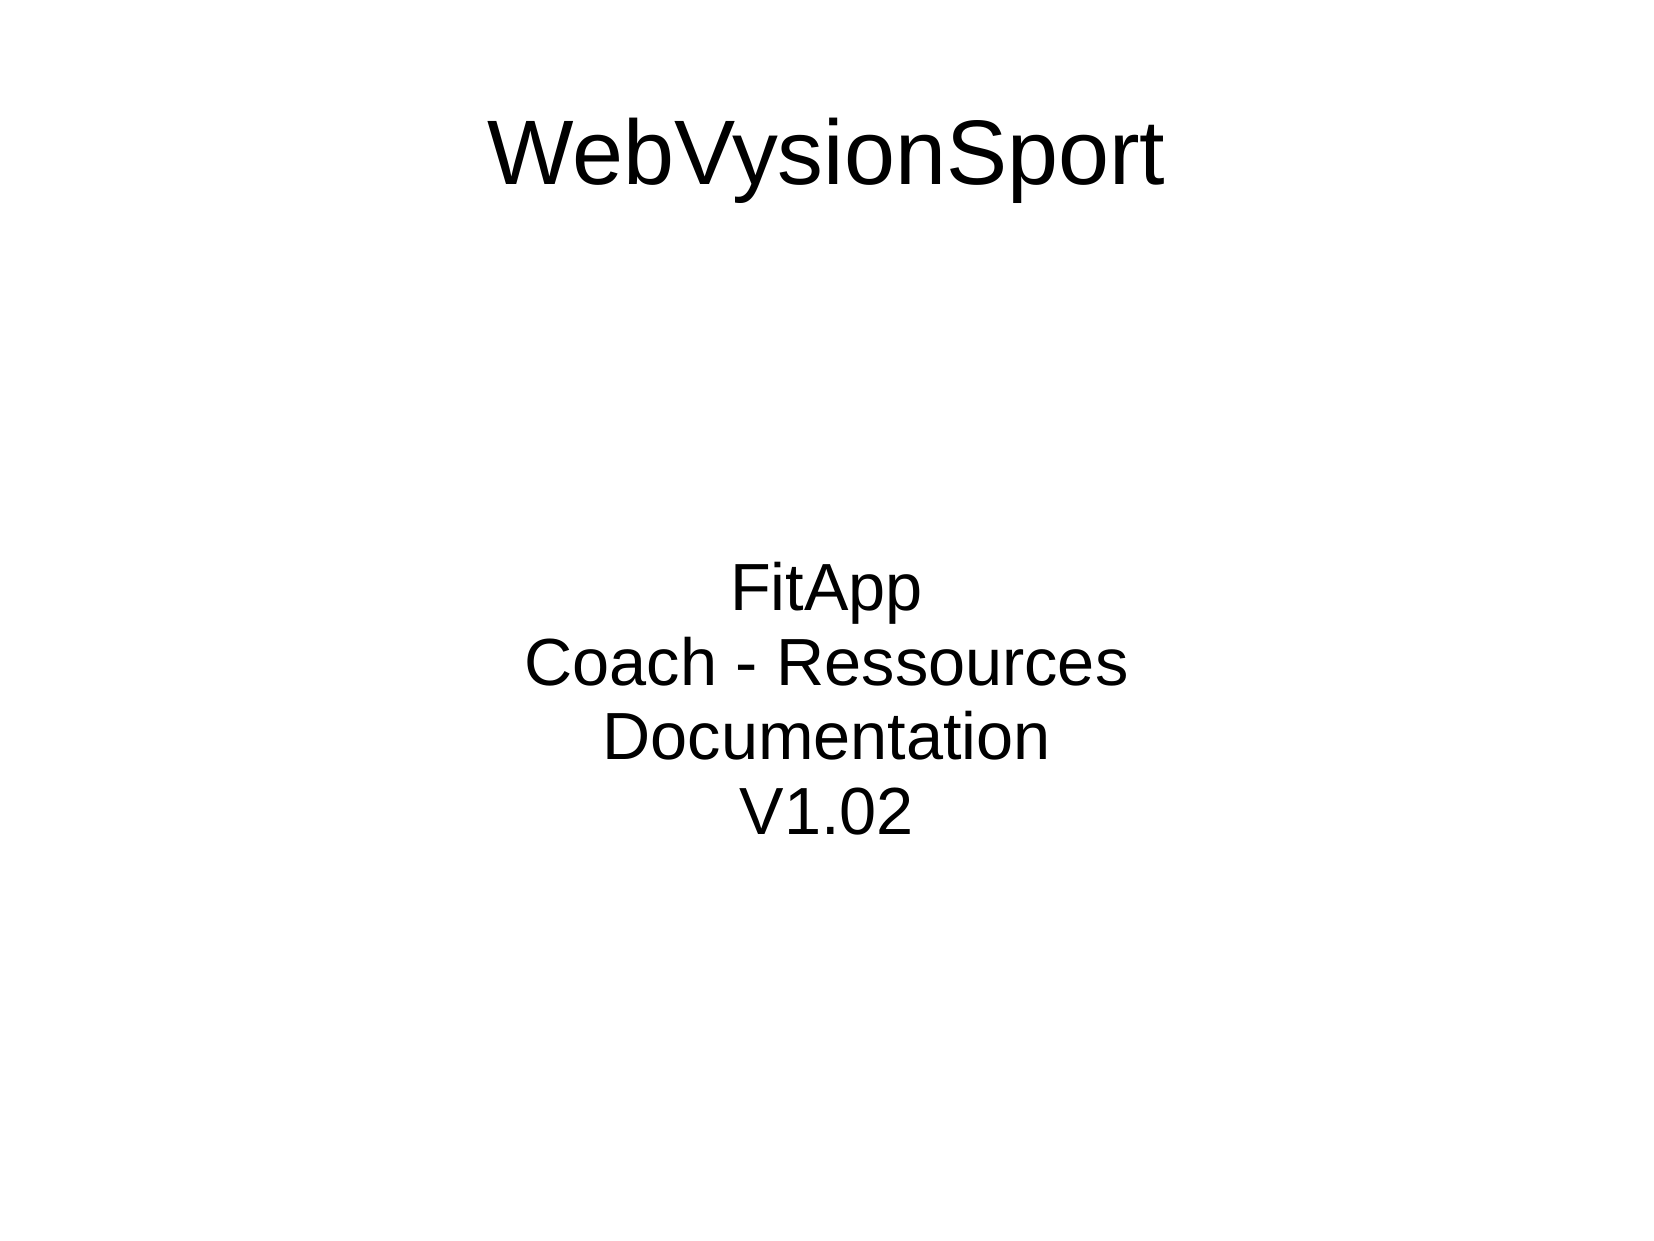

# WebVysionSport
FitApp
Coach - Ressources
Documentation
V1.02